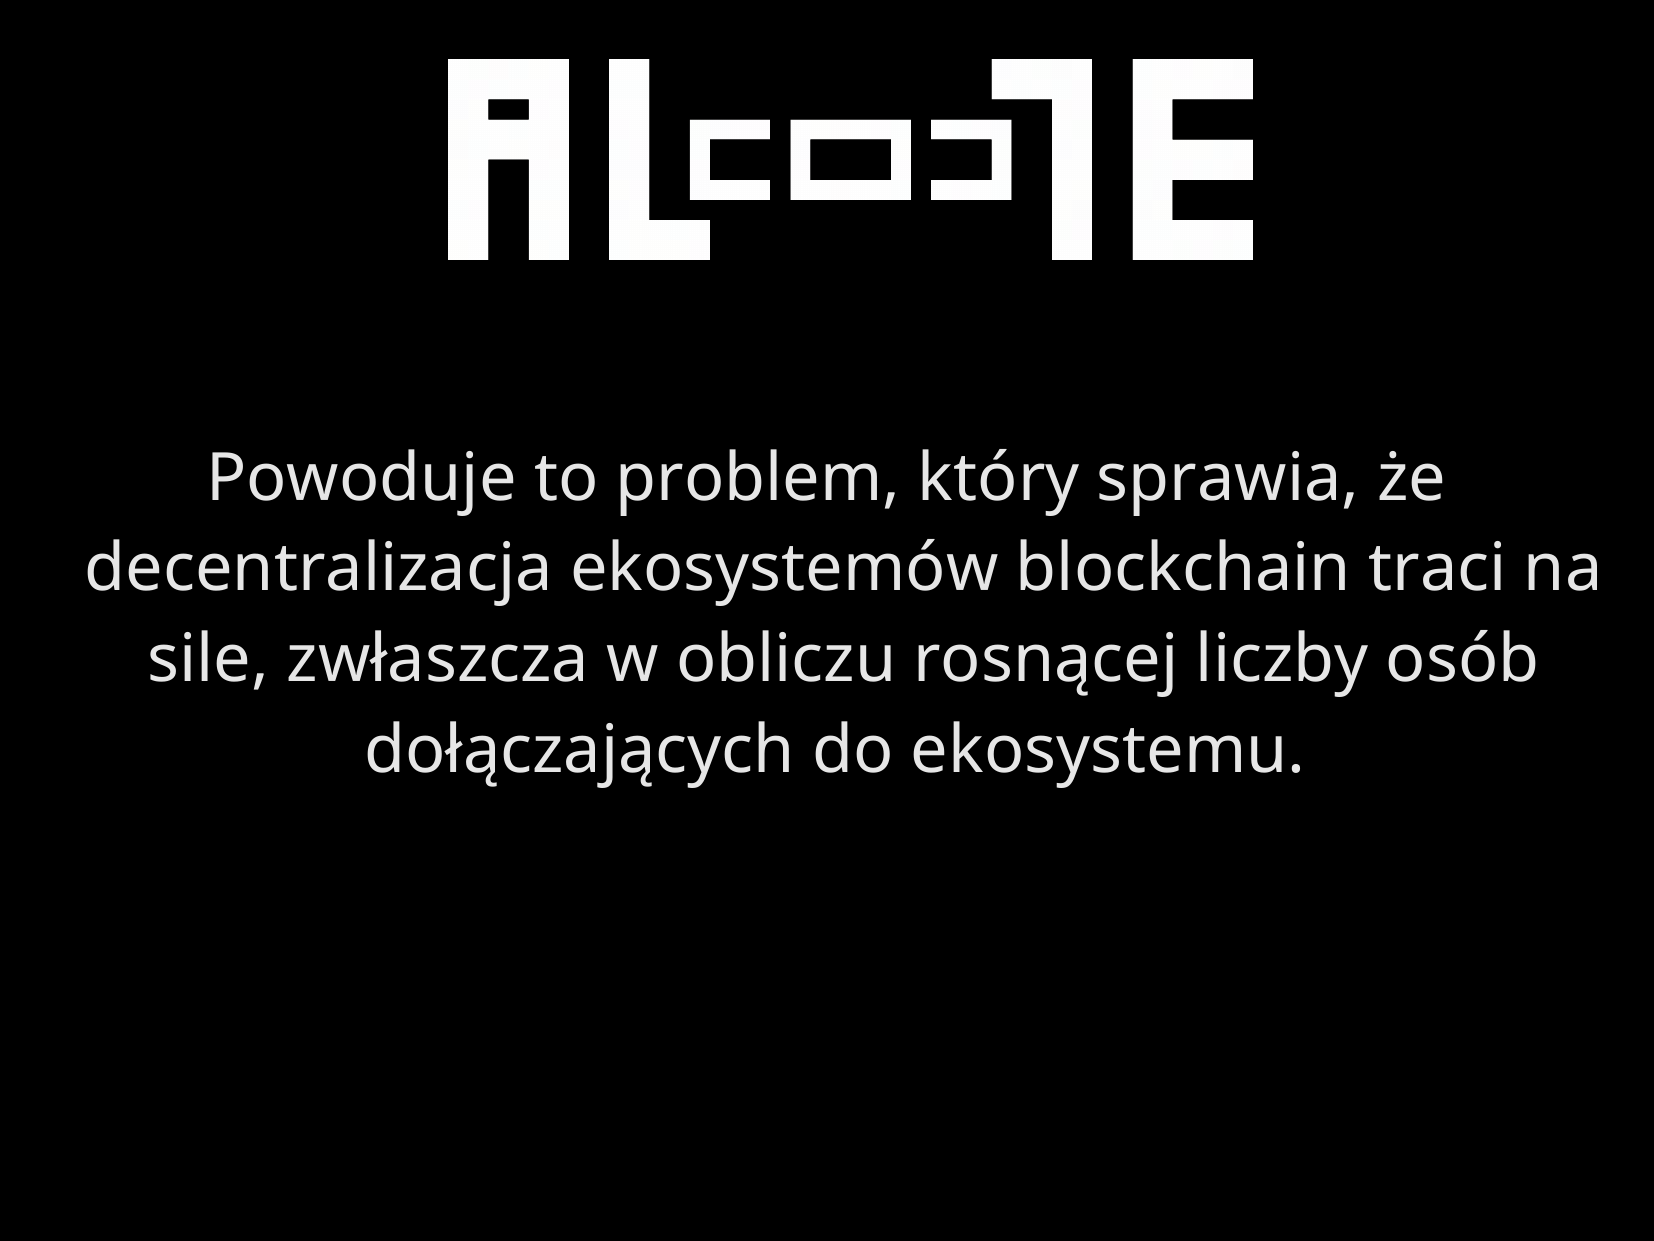

# Powoduje to problem, który sprawia, że decentralizacja ekosystemów blockchain traci na sile, zwłaszcza w obliczu rosnącej liczby osób dołączających do ekosystemu.